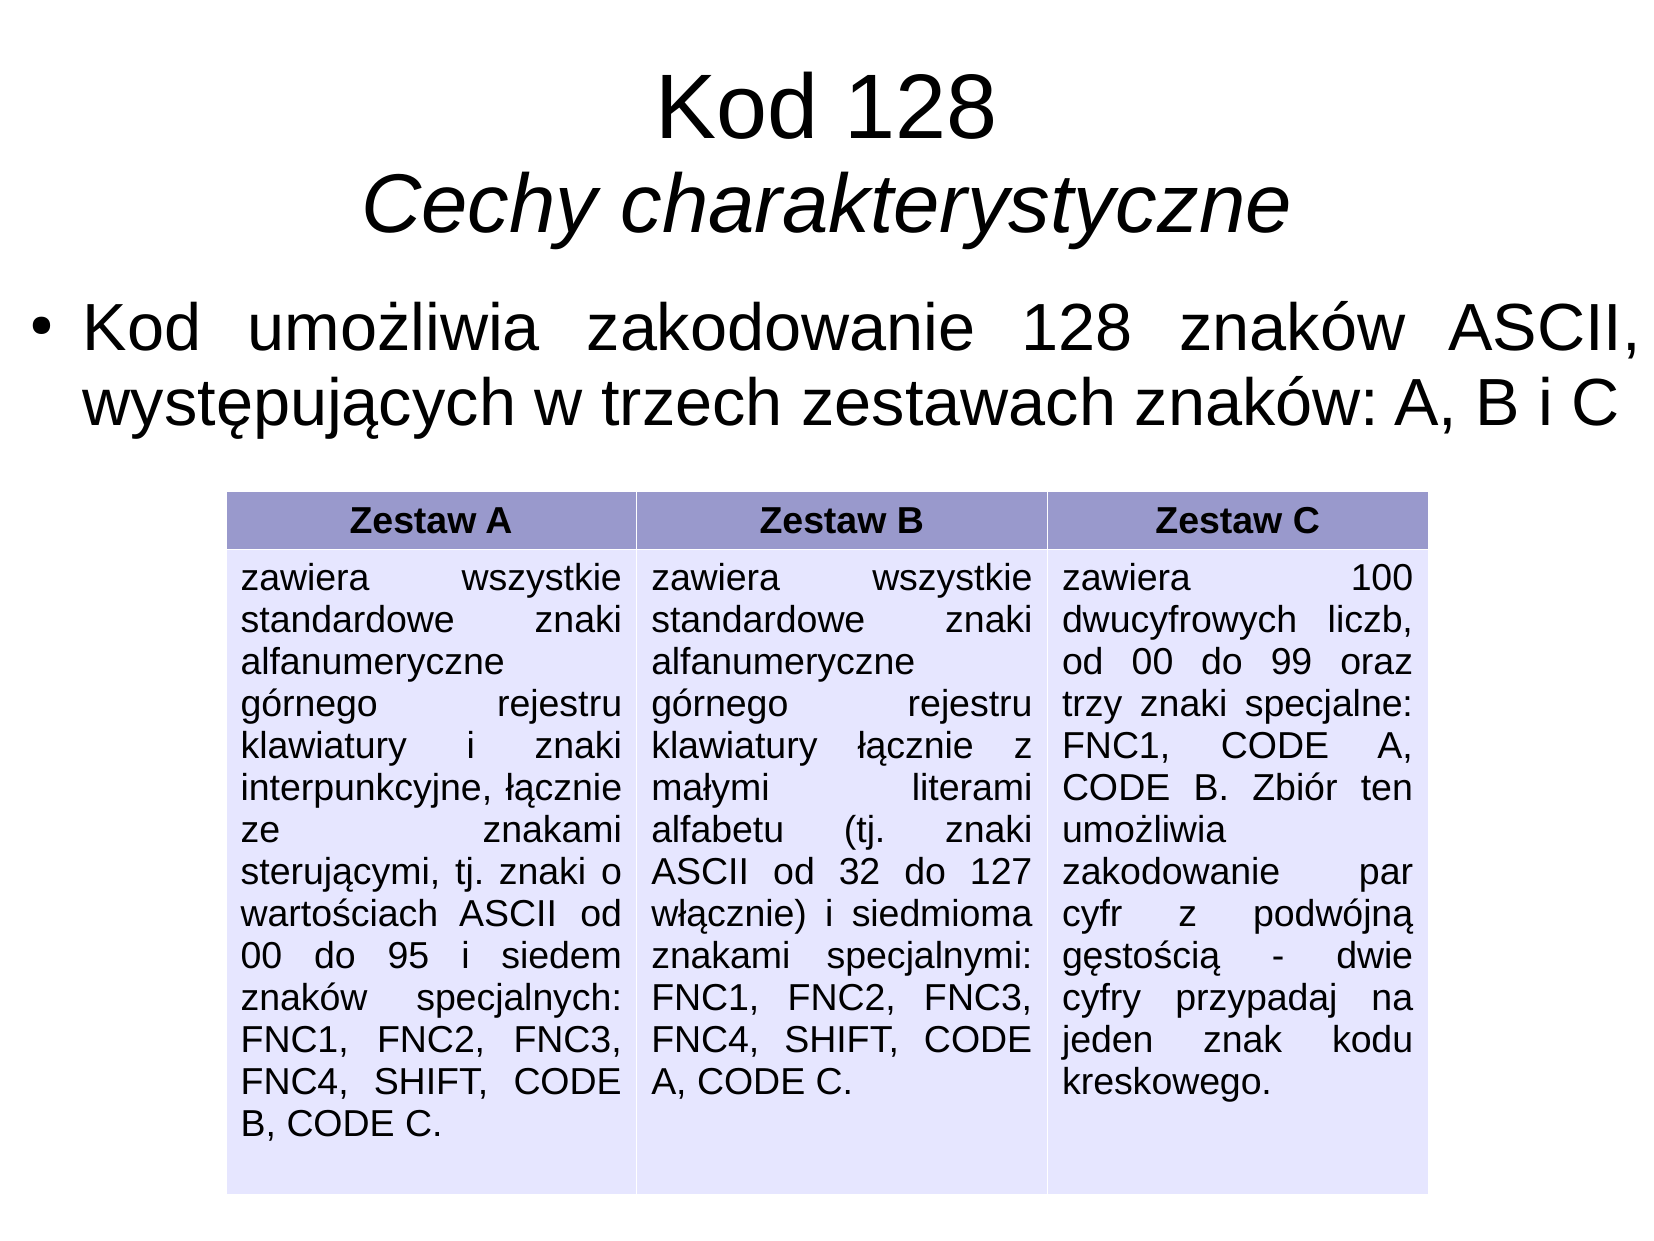

# Kod 128 Cechy charakterystyczne
Kod umożliwia zakodowanie 128 znaków ASCII, występujących w trzech zestawach znaków: A, B i C
| Zestaw A | Zestaw B | Zestaw C |
| --- | --- | --- |
| zawiera wszystkie standardowe znaki alfanumeryczne górnego rejestru klawiatury i znaki interpunkcyjne, łącznie ze znakami sterującymi, tj. znaki o wartościach ASCII od 00 do 95 i siedem znaków specjalnych: FNC1, FNC2, FNC3, FNC4, SHIFT, CODE B, CODE C. | zawiera wszystkie standardowe znaki alfanumeryczne górnego rejestru klawiatury łącznie z małymi literami alfabetu (tj. znaki ASCII od 32 do 127 włącznie) i siedmioma znakami specjalnymi: FNC1, FNC2, FNC3, FNC4, SHIFT, CODE A, CODE C. | zawiera 100 dwucyfrowych liczb, od 00 do 99 oraz trzy znaki specjalne: FNC1, CODE A, CODE B. Zbiór ten umożliwia zakodowanie par cyfr z podwójną gęstością - dwie cyfry przypadaj na jeden znak kodu kreskowego. |